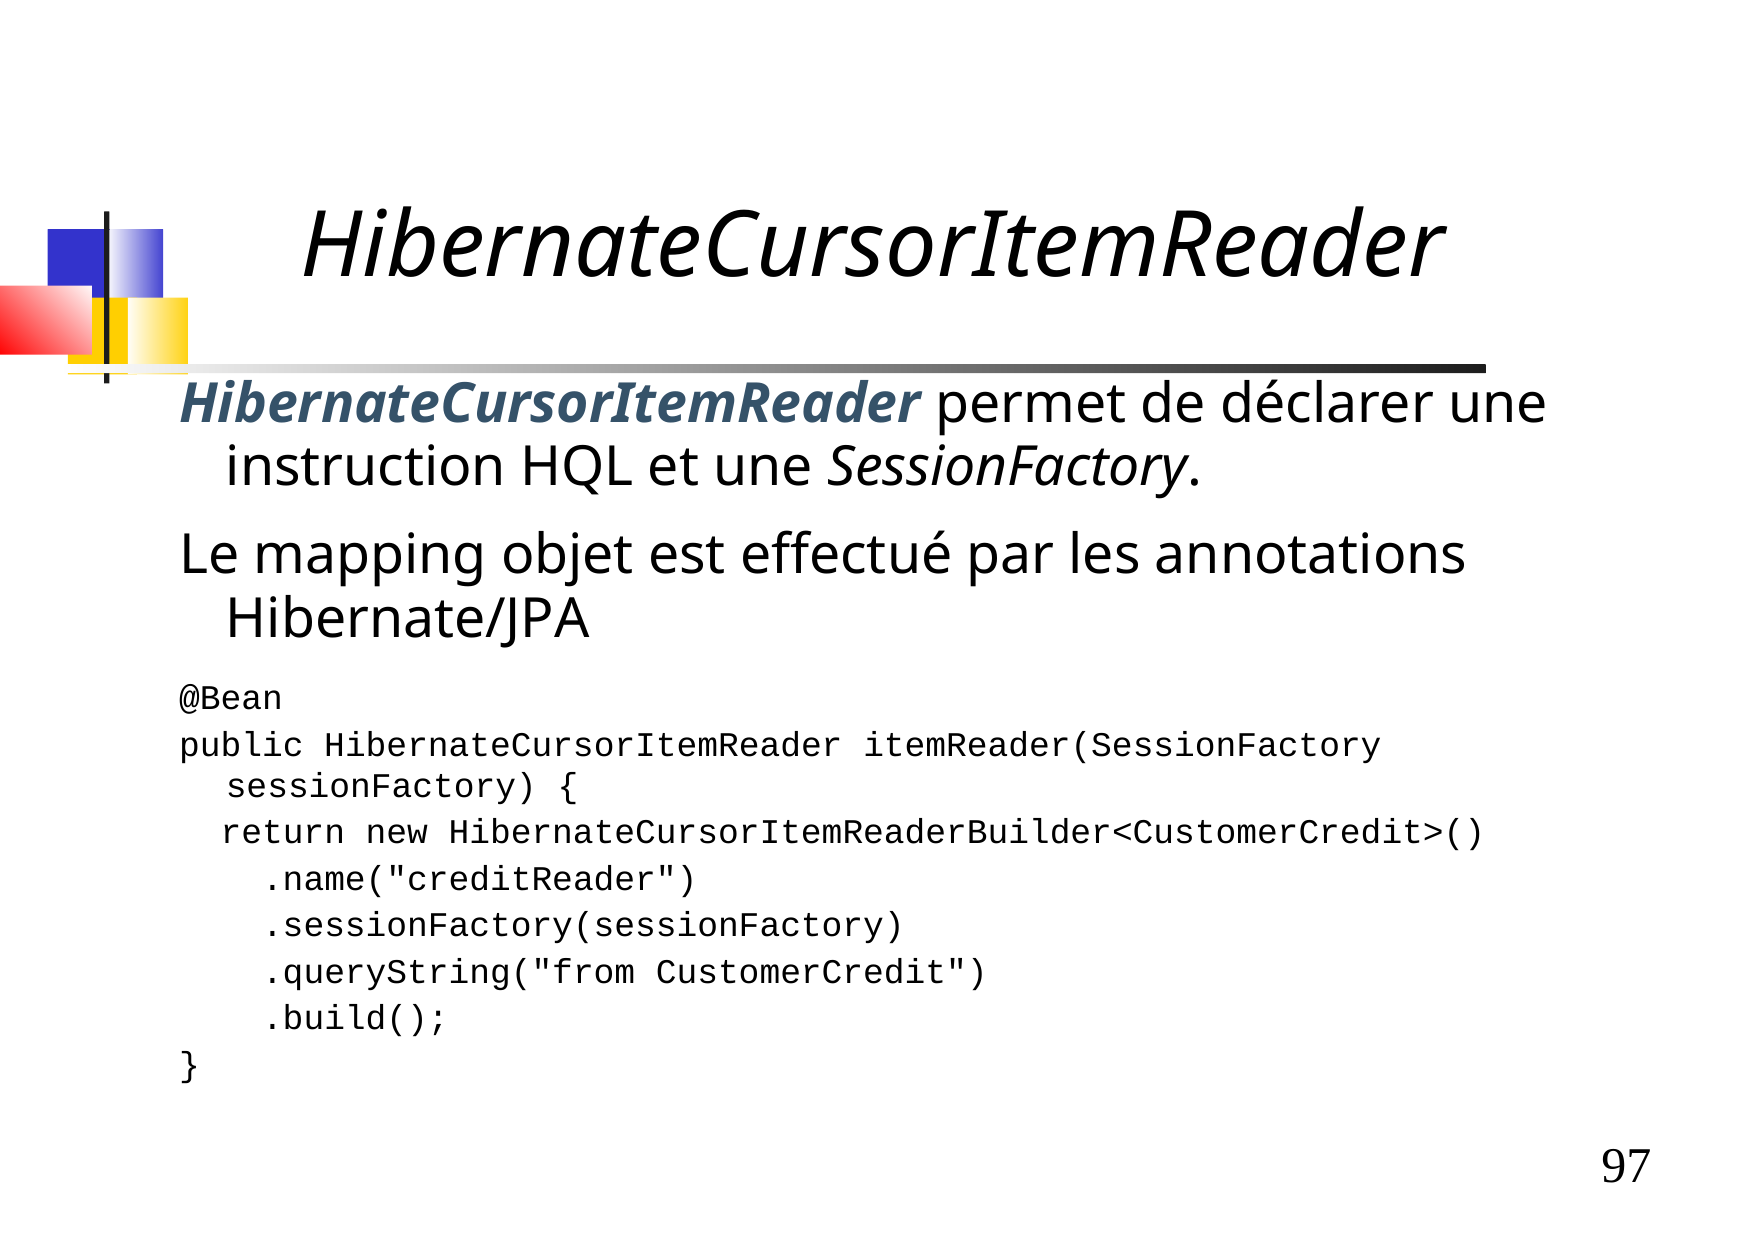

# HibernateCursorItemReader
HibernateCursorItemReader permet de déclarer une instruction HQL et une SessionFactory.
Le mapping objet est effectué par les annotations Hibernate/JPA
@Bean
public HibernateCursorItemReader itemReader(SessionFactory sessionFactory) {
 return new HibernateCursorItemReaderBuilder<CustomerCredit>()
 .name("creditReader")
 .sessionFactory(sessionFactory)
 .queryString("from CustomerCredit")
 .build();
}